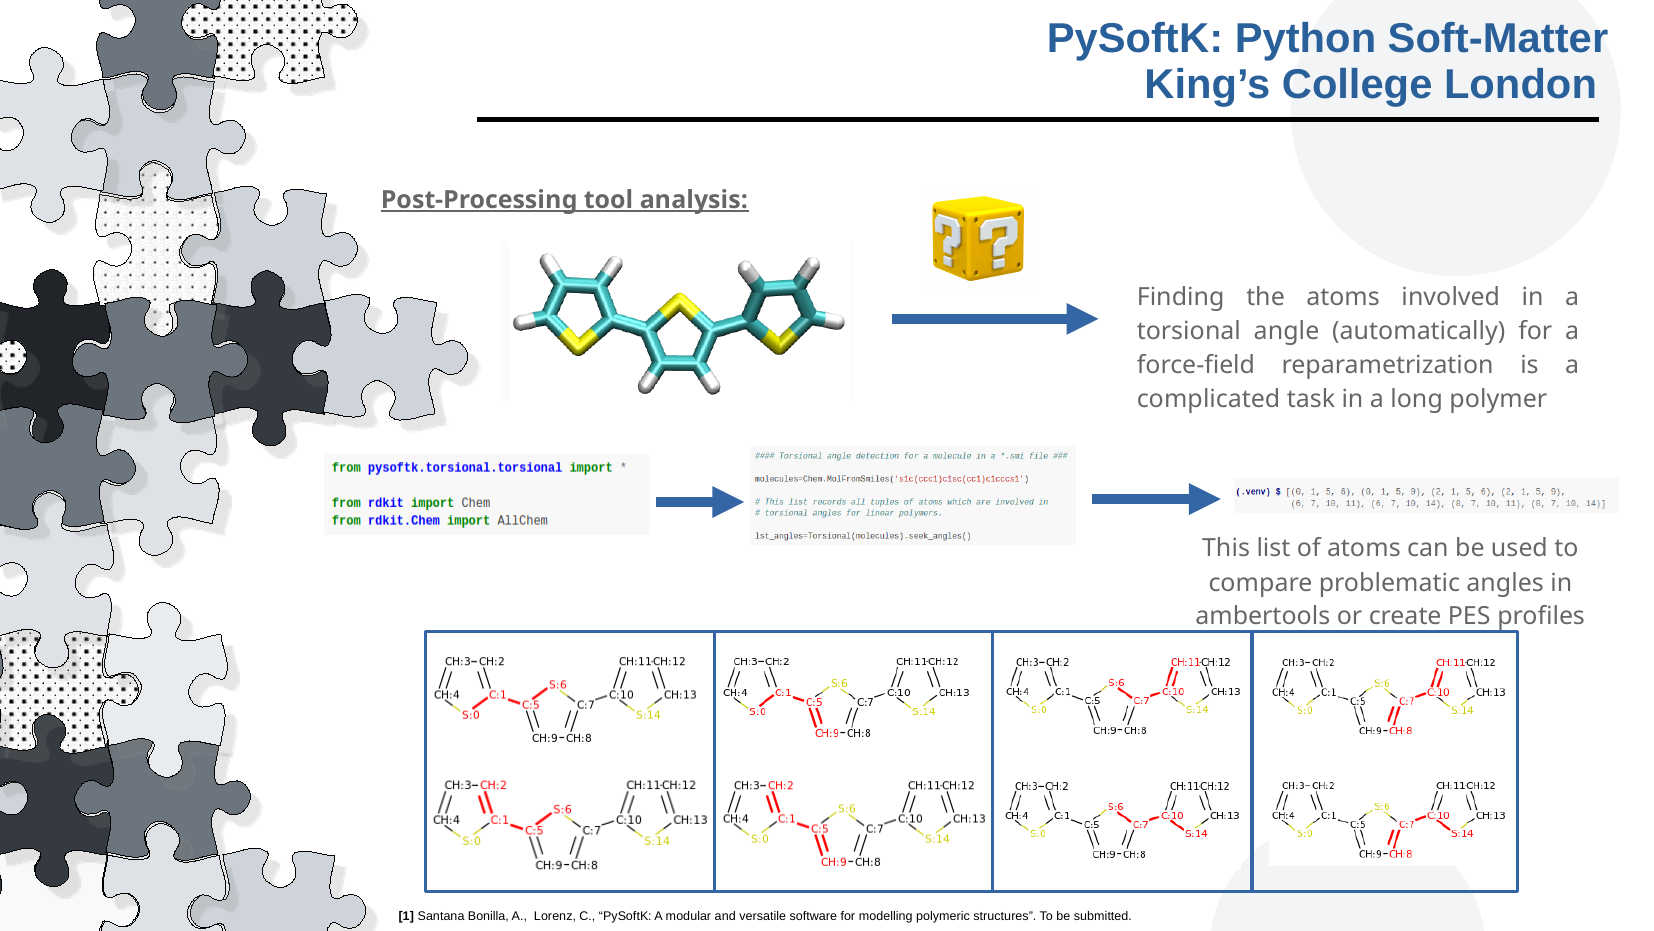

PySoftK: Python Soft-Matter King’s College London
Post-Processing tool analysis:
Finding the atoms involved in a torsional angle (automatically) for a force-field reparametrization is a complicated task in a long polymer
This list of atoms can be used to compare problematic angles in ambertools or create PES profiles
[1] Santana Bonilla, A., Lorenz, C., “PySoftK: A modular and versatile software for modelling polymeric structures”. To be submitted.